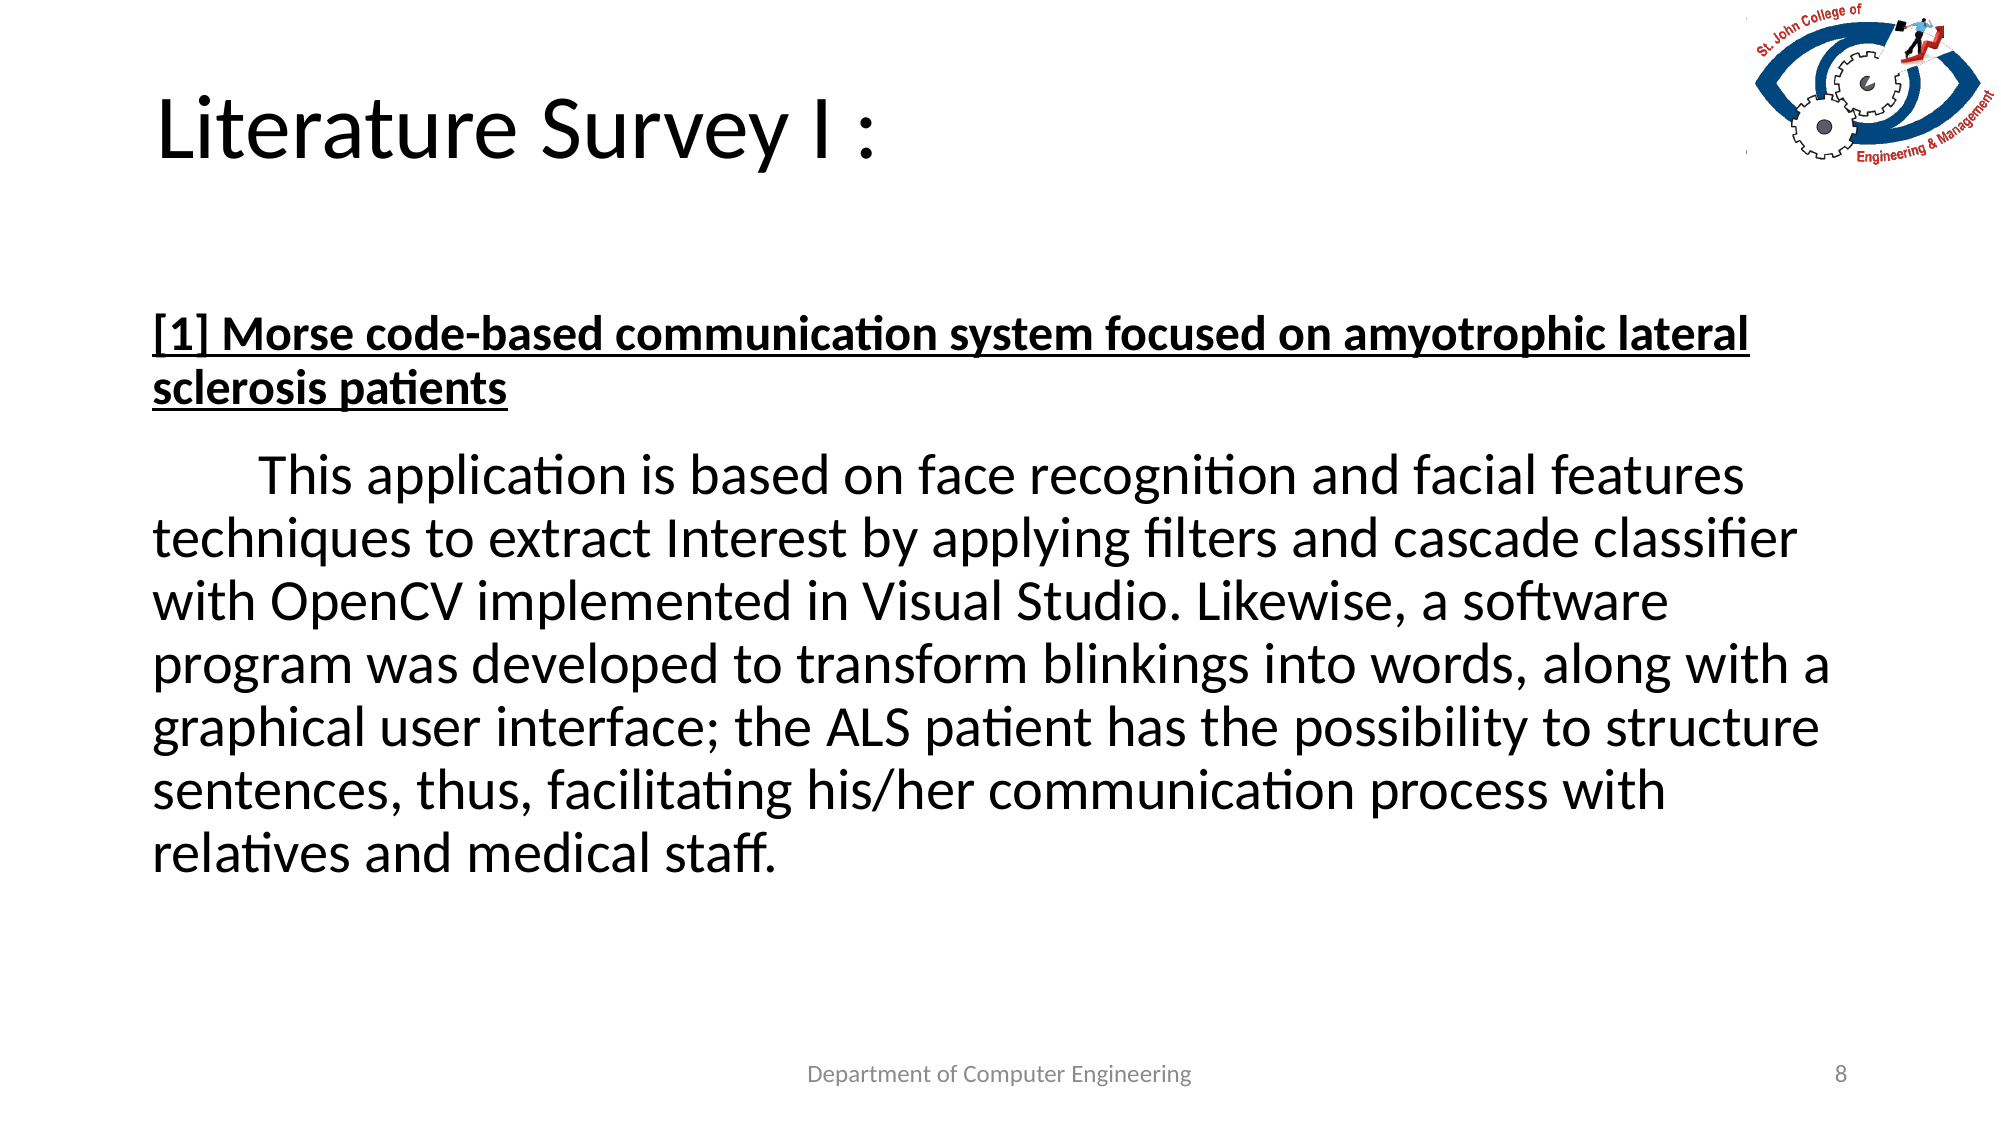

Literature Survey I :
# [1] Morse code-based communication system focused on amyotrophic lateral sclerosis patients
 This application is based on face recognition and facial features techniques to extract Interest by applying filters and cascade classifier with OpenCV implemented in Visual Studio. Likewise, a software program was developed to transform blinkings into words, along with a graphical user interface; the ALS patient has the possibility to structure sentences, thus, facilitating his/her communication process with relatives and medical staff.
Department of Computer Engineering